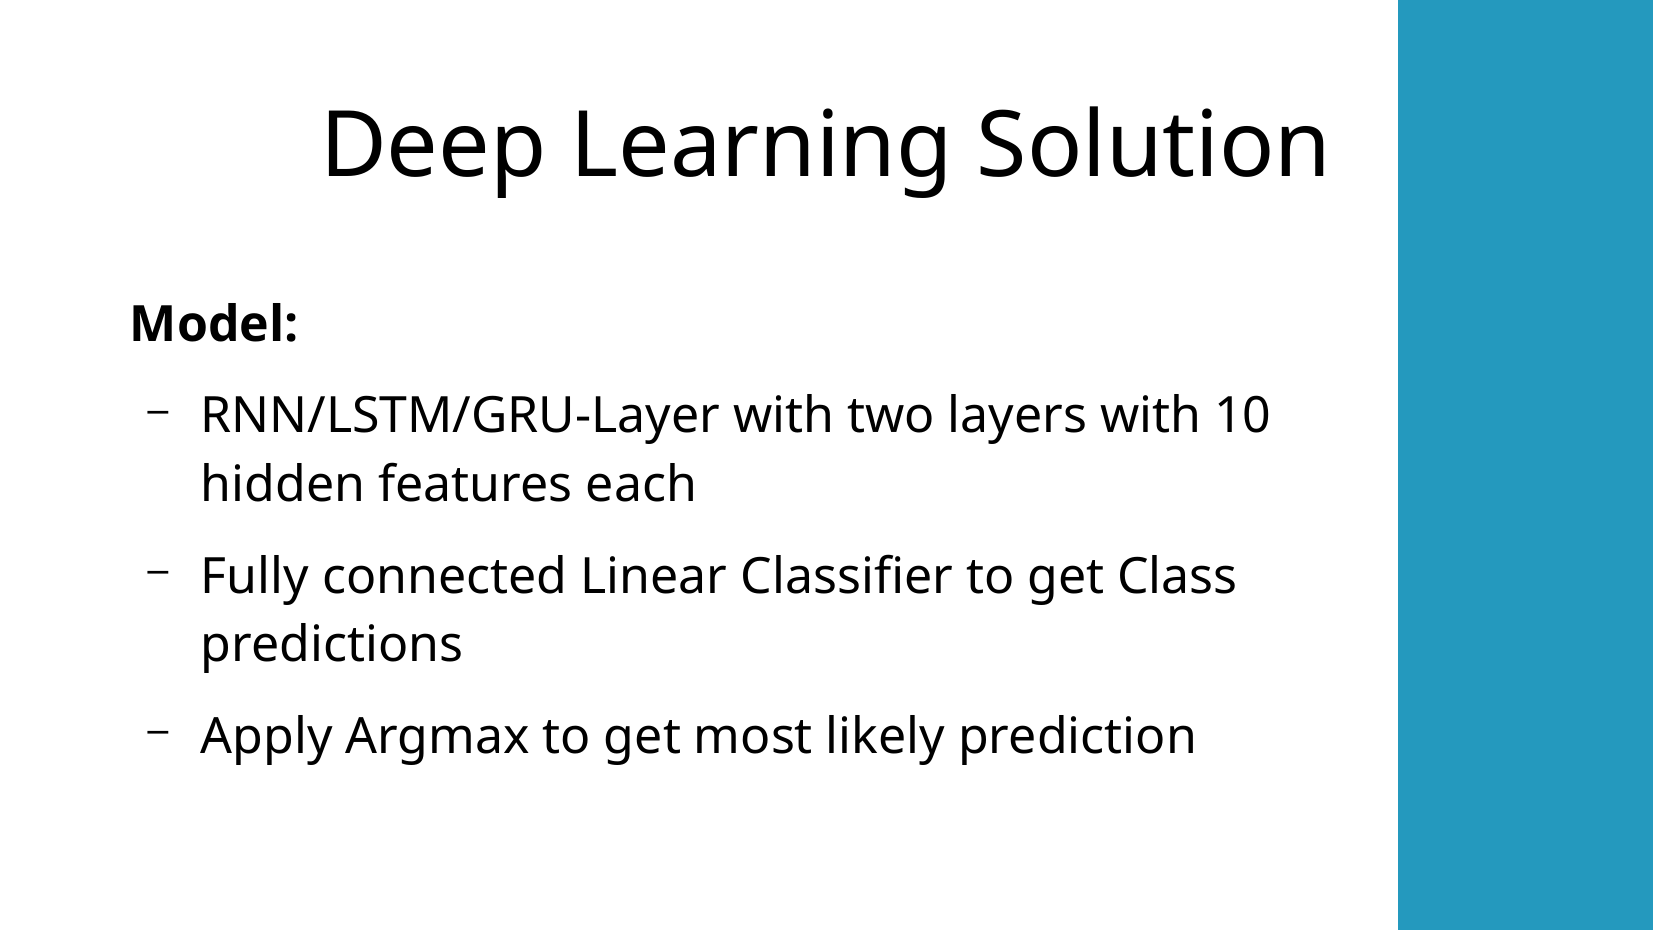

# Deep Learning Solution
Model:
RNN/LSTM/GRU-Layer with two layers with 10 hidden features each
Fully connected Linear Classifier to get Class predictions
Apply Argmax to get most likely prediction